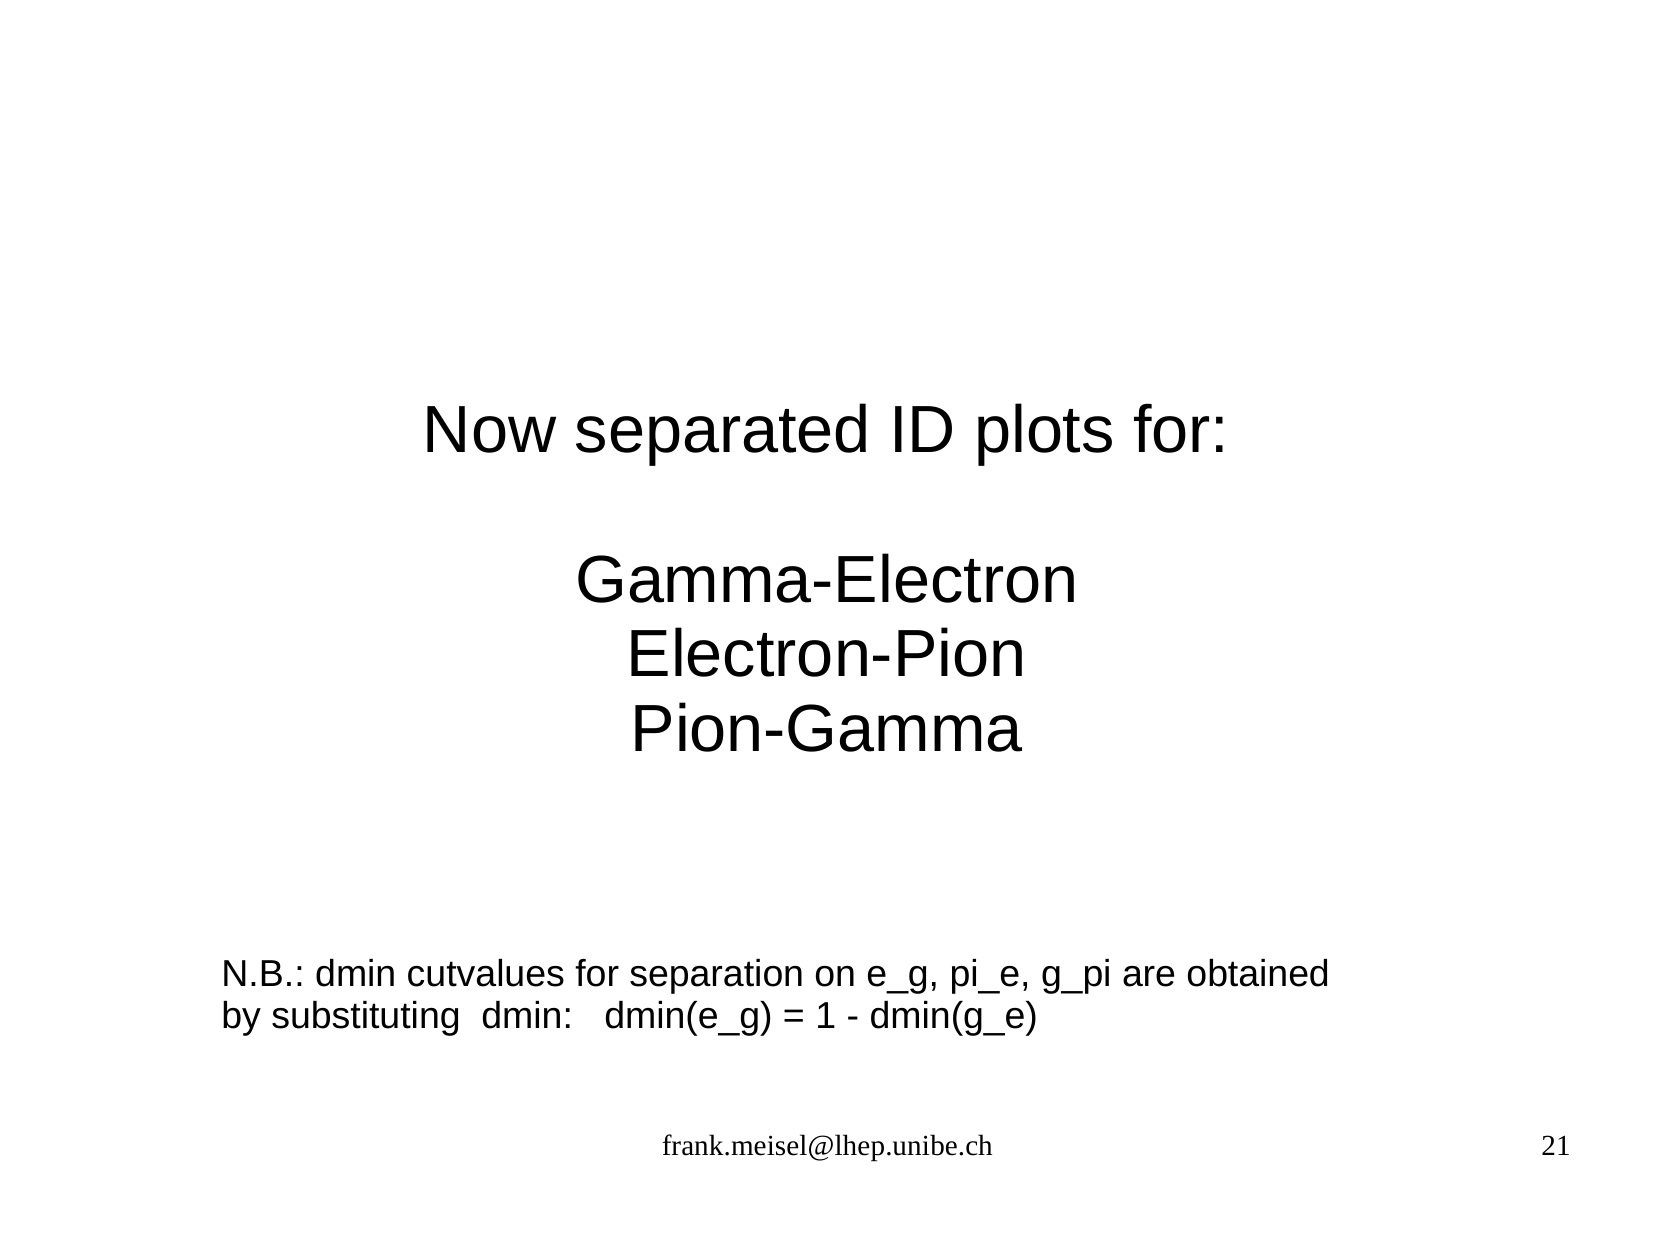

# Now separated ID plots for:
Gamma-Electron
Electron-Pion
Pion-Gamma
N.B.: dmin cutvalues for separation on e_g, pi_e, g_pi are obtained
by substituting dmin: dmin(e_g) = 1 - dmin(g_e)
frank.meisel@lhep.unibe.ch
21